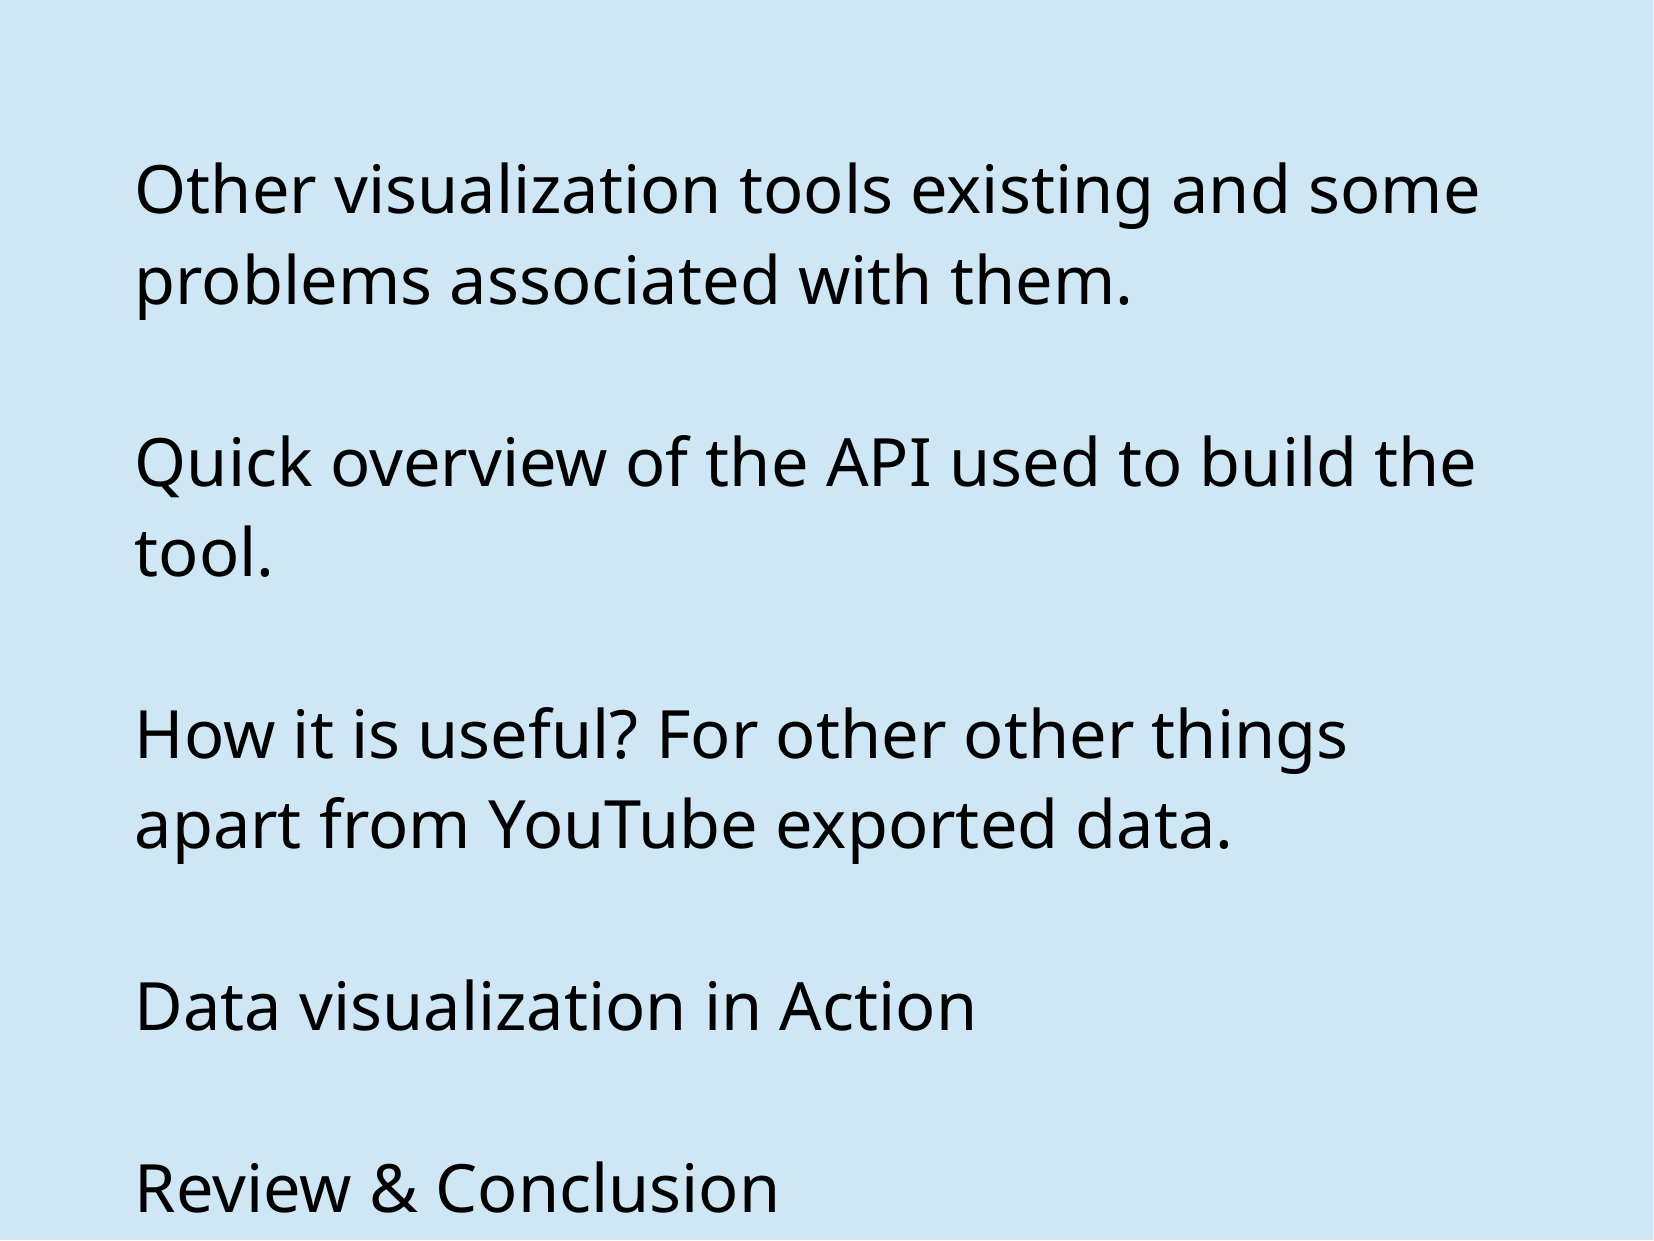

Other visualization tools existing and some problems associated with them.
Quick overview of the API used to build the tool.
How it is useful? For other other things apart from YouTube exported data.
Data visualization in Action
Review & Conclusion